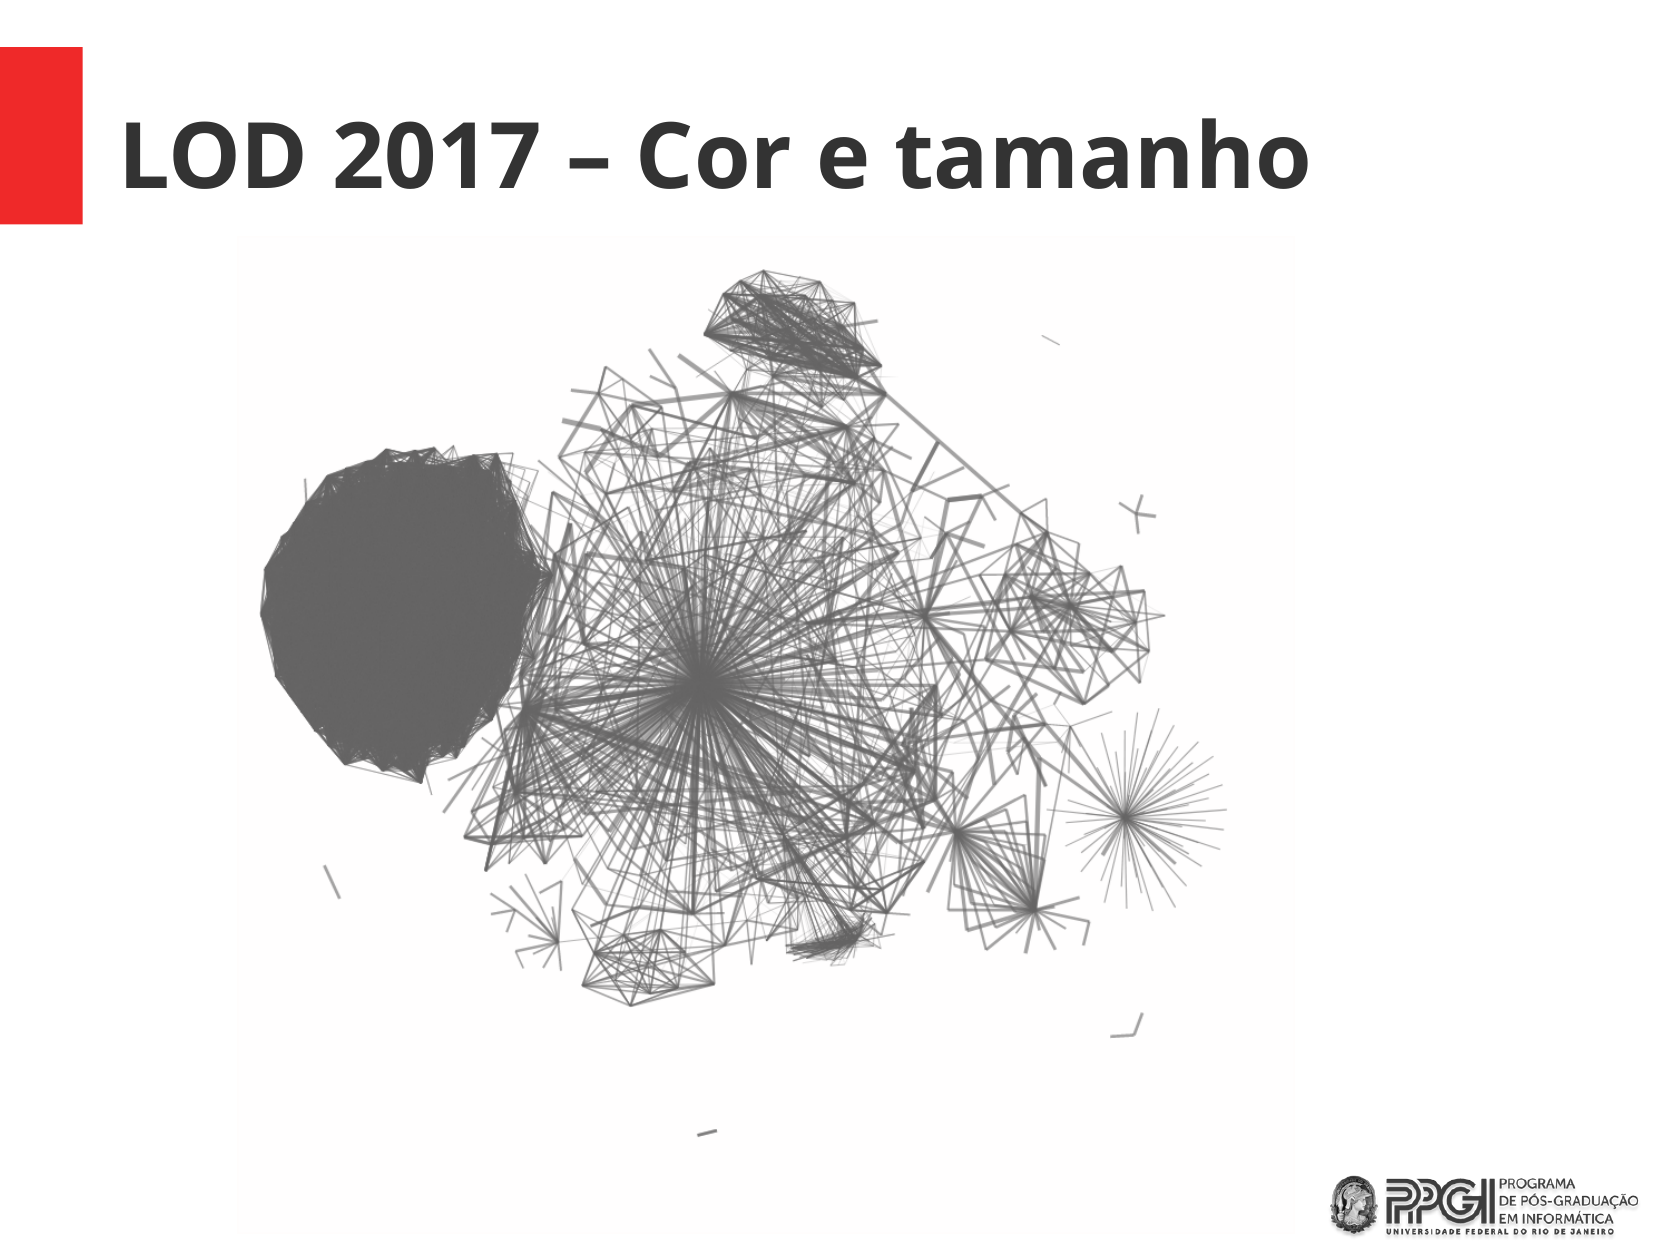

# LOD 2017 – Cor e tamanho